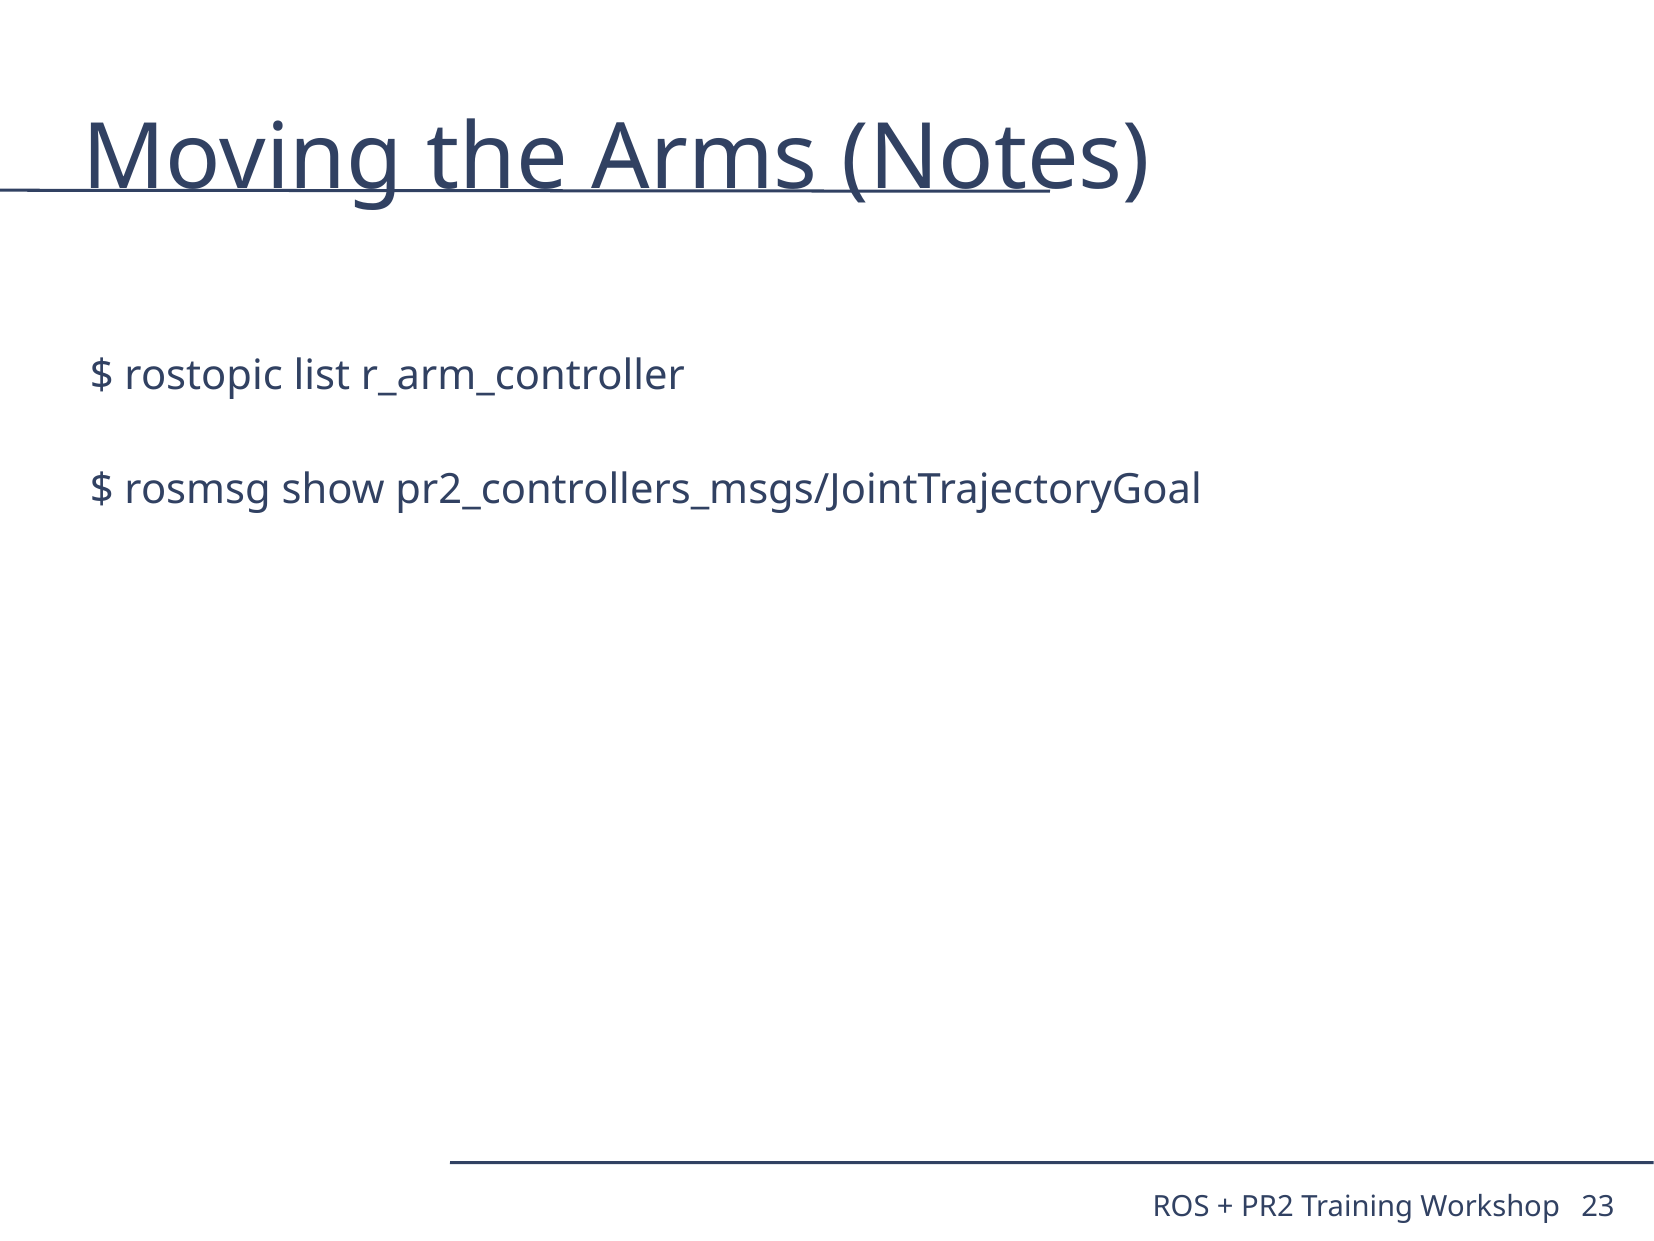

# Moving the Arms (Notes)
$ rostopic list r_arm_controller
$ rosmsg show pr2_controllers_msgs/JointTrajectoryGoal